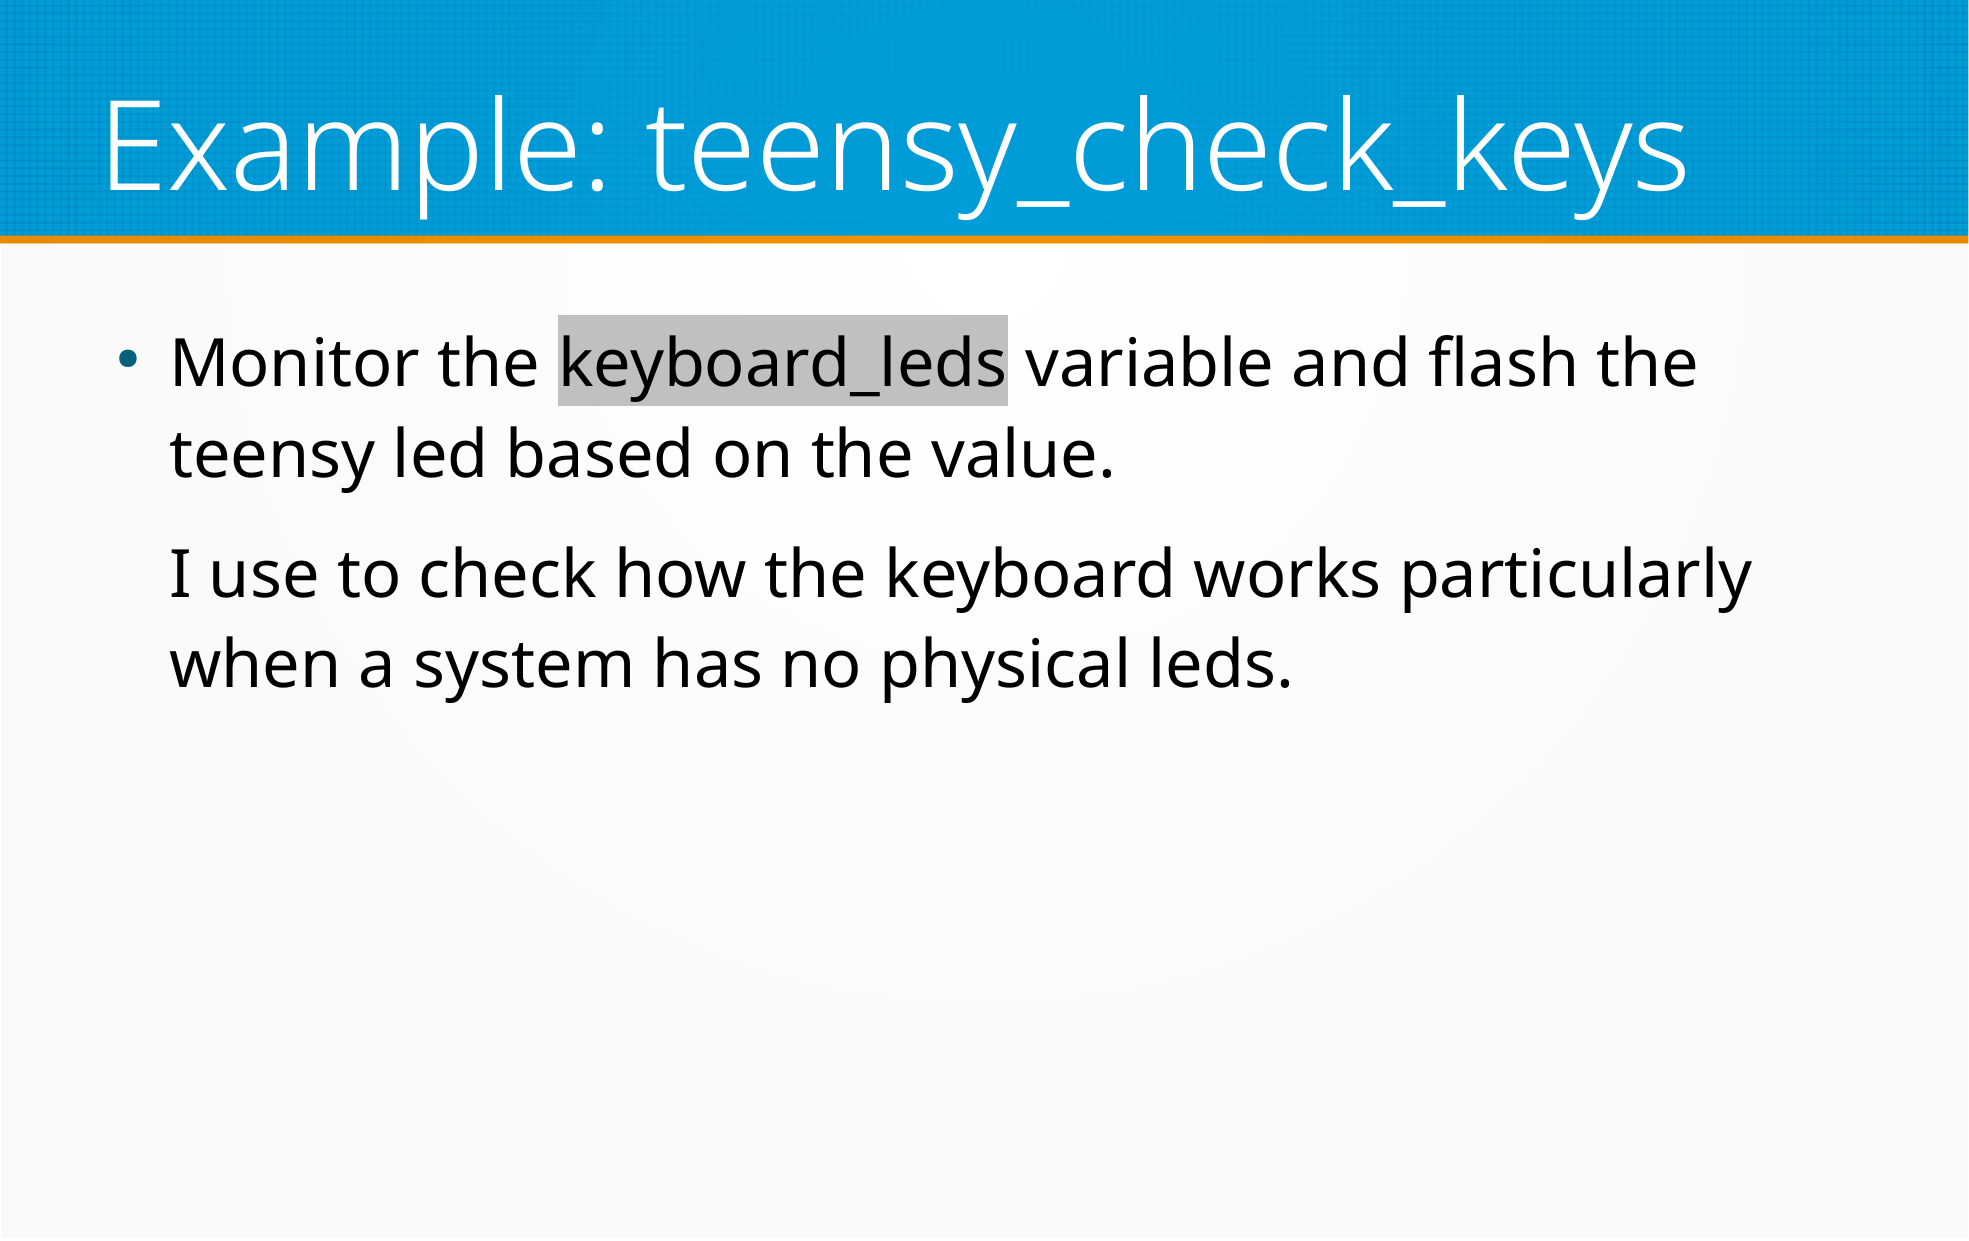

# Example: teensy_check_keys
Monitor the keyboard_leds variable and flash the teensy led based on the value.
I use to check how the keyboard works particularly when a system has no physical leds.